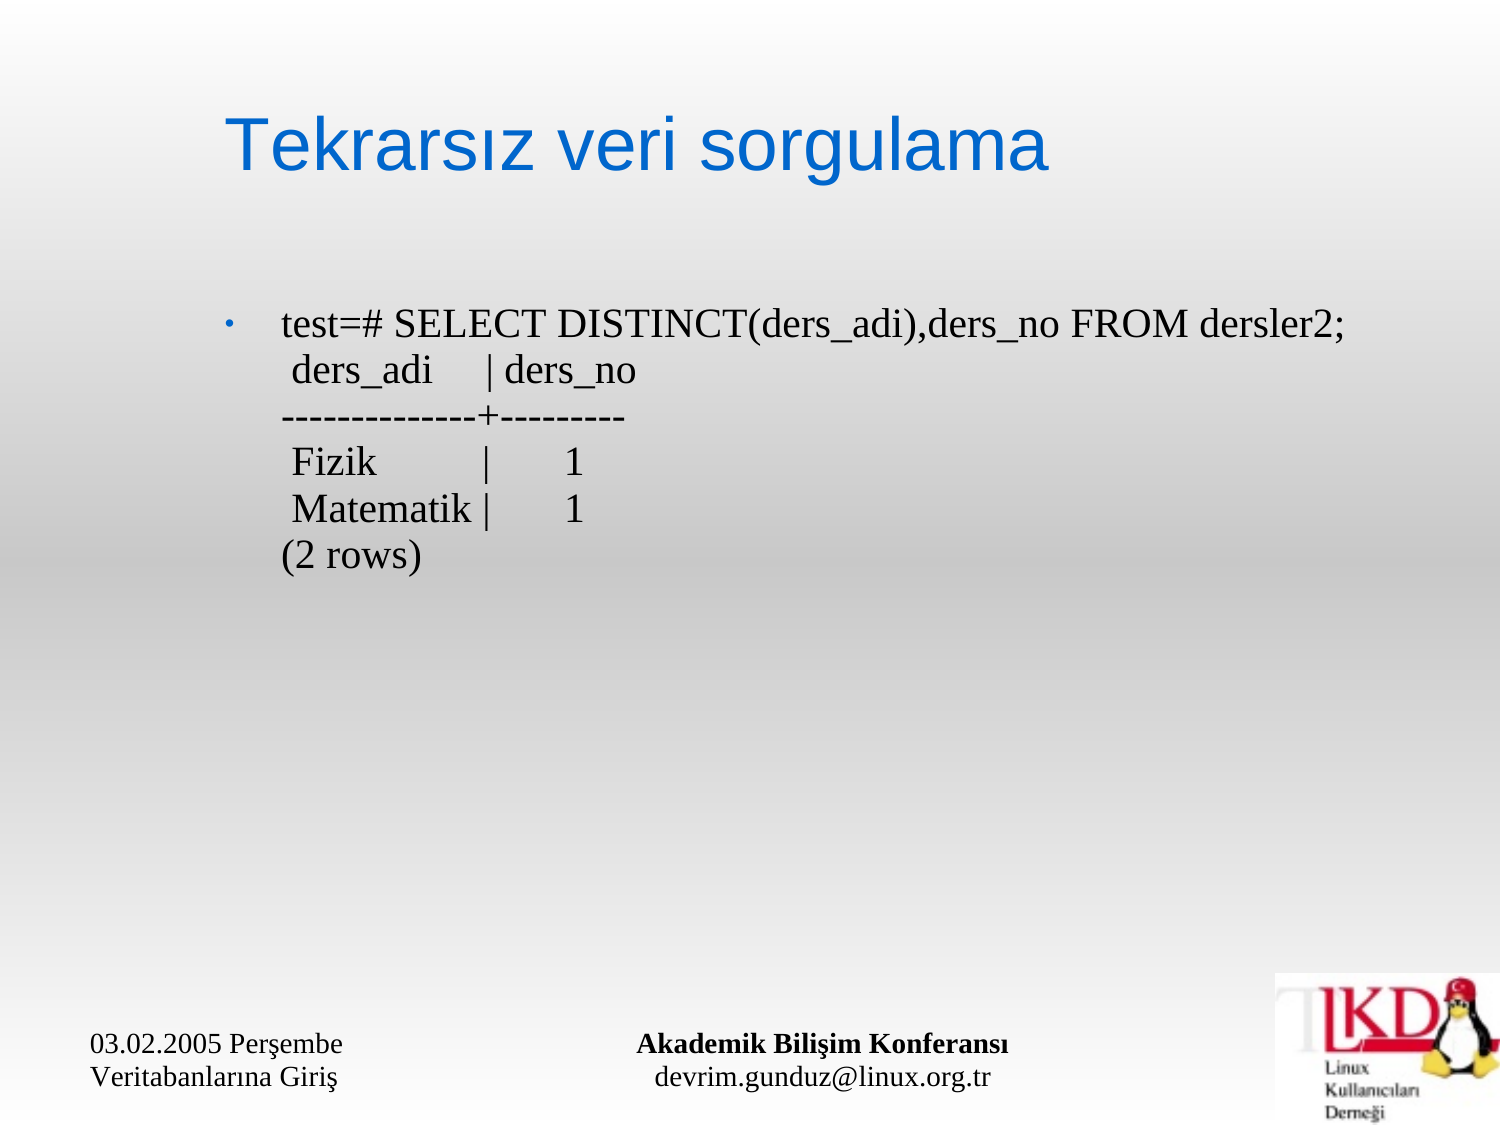

# Tekrarsız veri sorgulama
test=# SELECT DISTINCT(ders_adi),ders_no FROM dersler2;
 ders_adi | ders_no
--------------+---------
 Fizik | 1
 Matematik | 1
(2 rows)